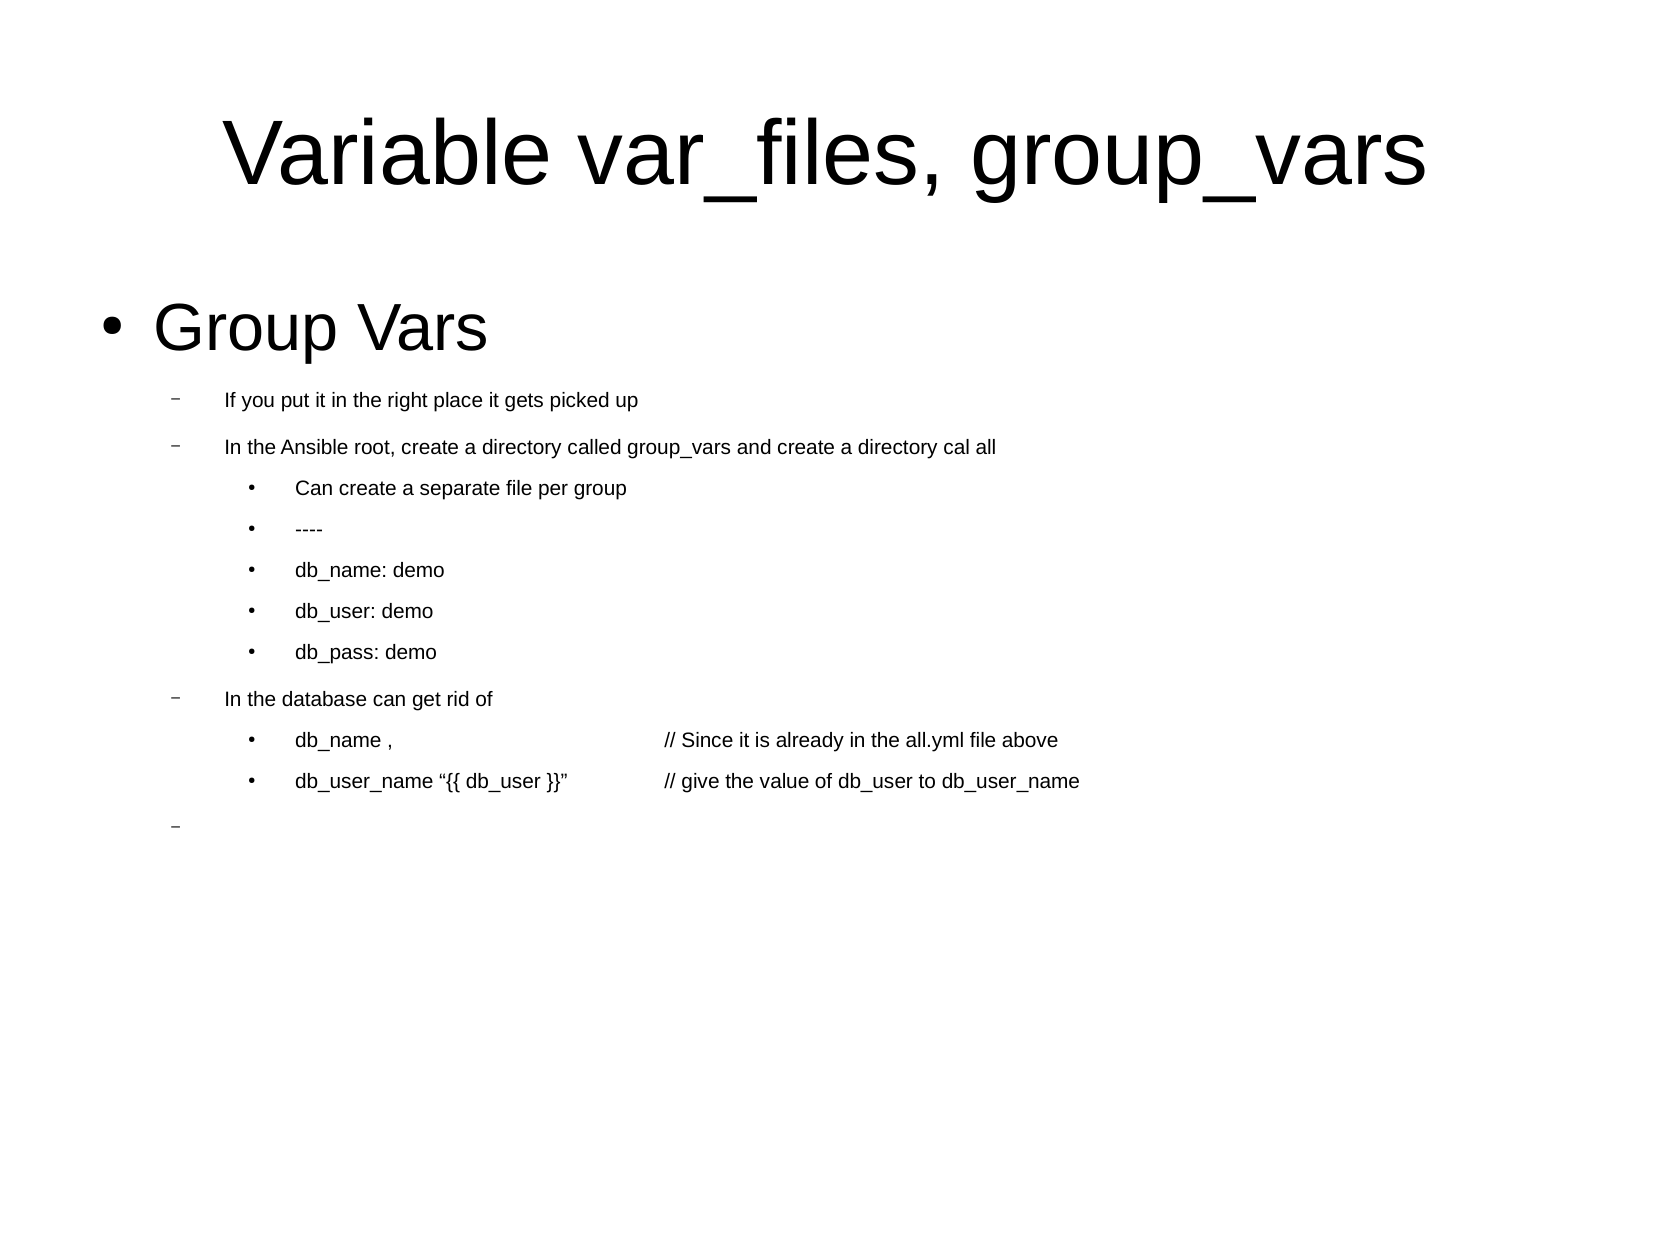

# Variable var_files, group_vars
Group Vars
If you put it in the right place it gets picked up
In the Ansible root, create a directory called group_vars and create a directory cal all
Can create a separate file per group
----
db_name: demo
db_user: demo
db_pass: demo
In the database can get rid of
db_name , 				// Since it is already in the all.yml file above
db_user_name “{{ db_user }}”		// give the value of db_user to db_user_name